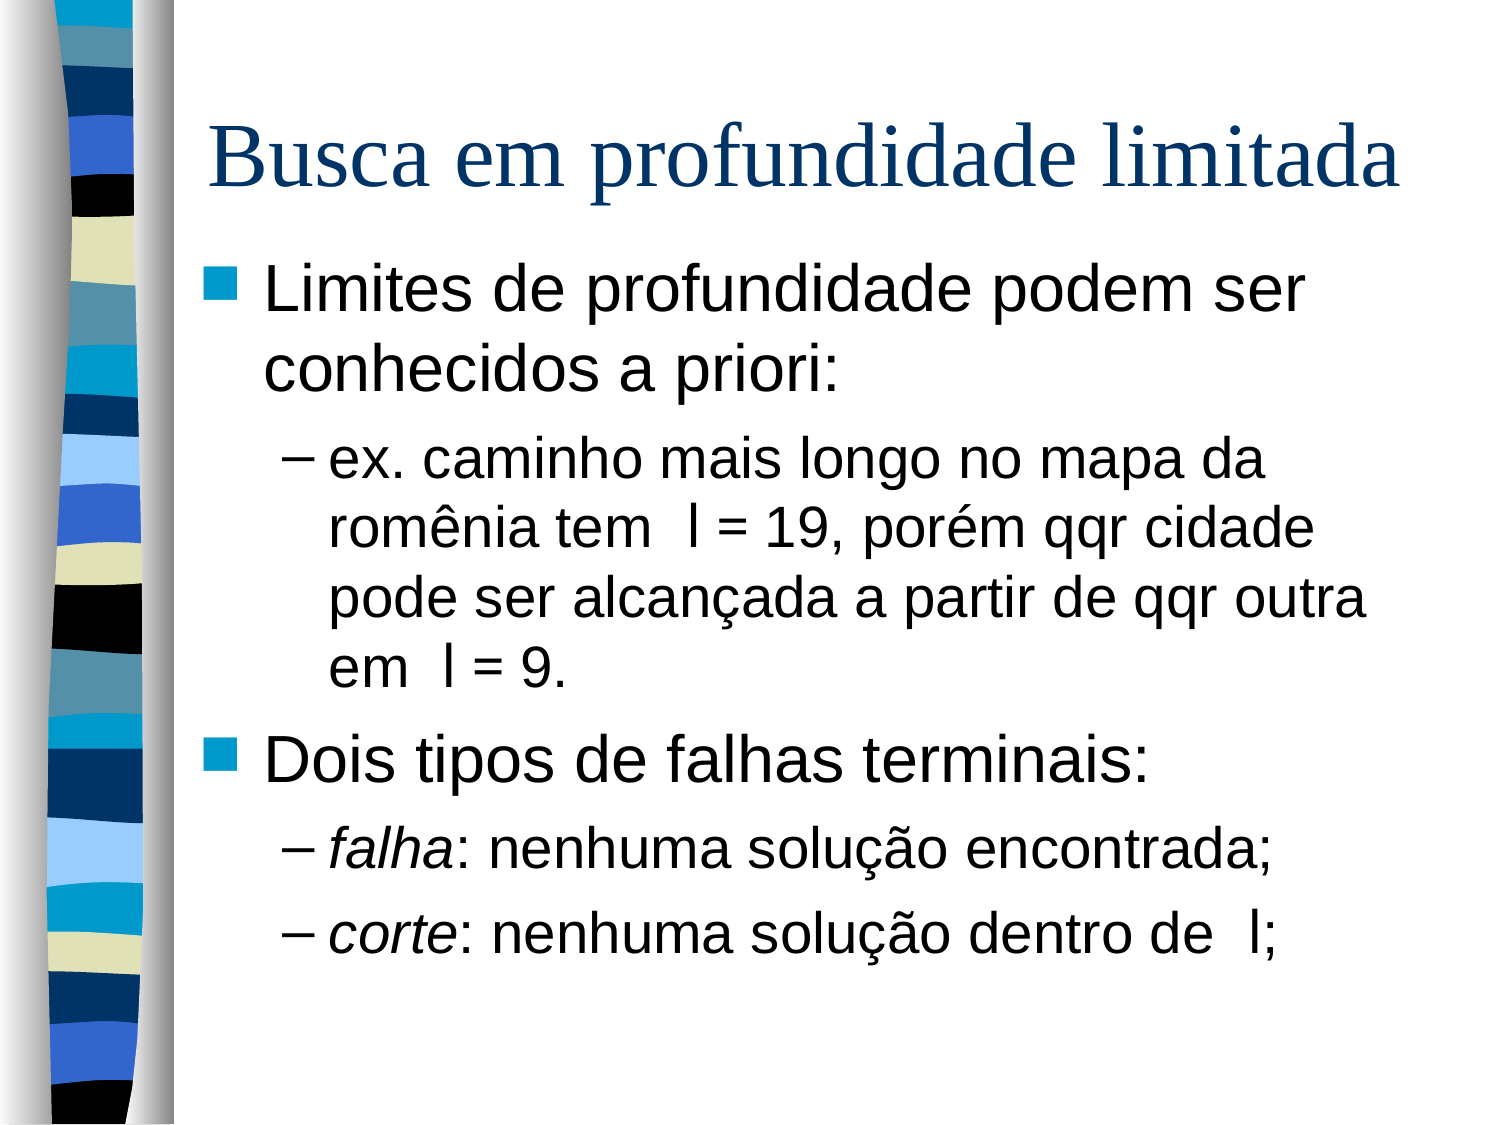

# Busca em profundidade limitada
Limites de profundidade podem ser conhecidos a priori:
ex. caminho mais longo no mapa da romênia tem l = 19, porém qqr cidade pode ser alcançada a partir de qqr outra em l = 9.
Dois tipos de falhas terminais:
falha: nenhuma solução encontrada;
corte: nenhuma solução dentro de l;